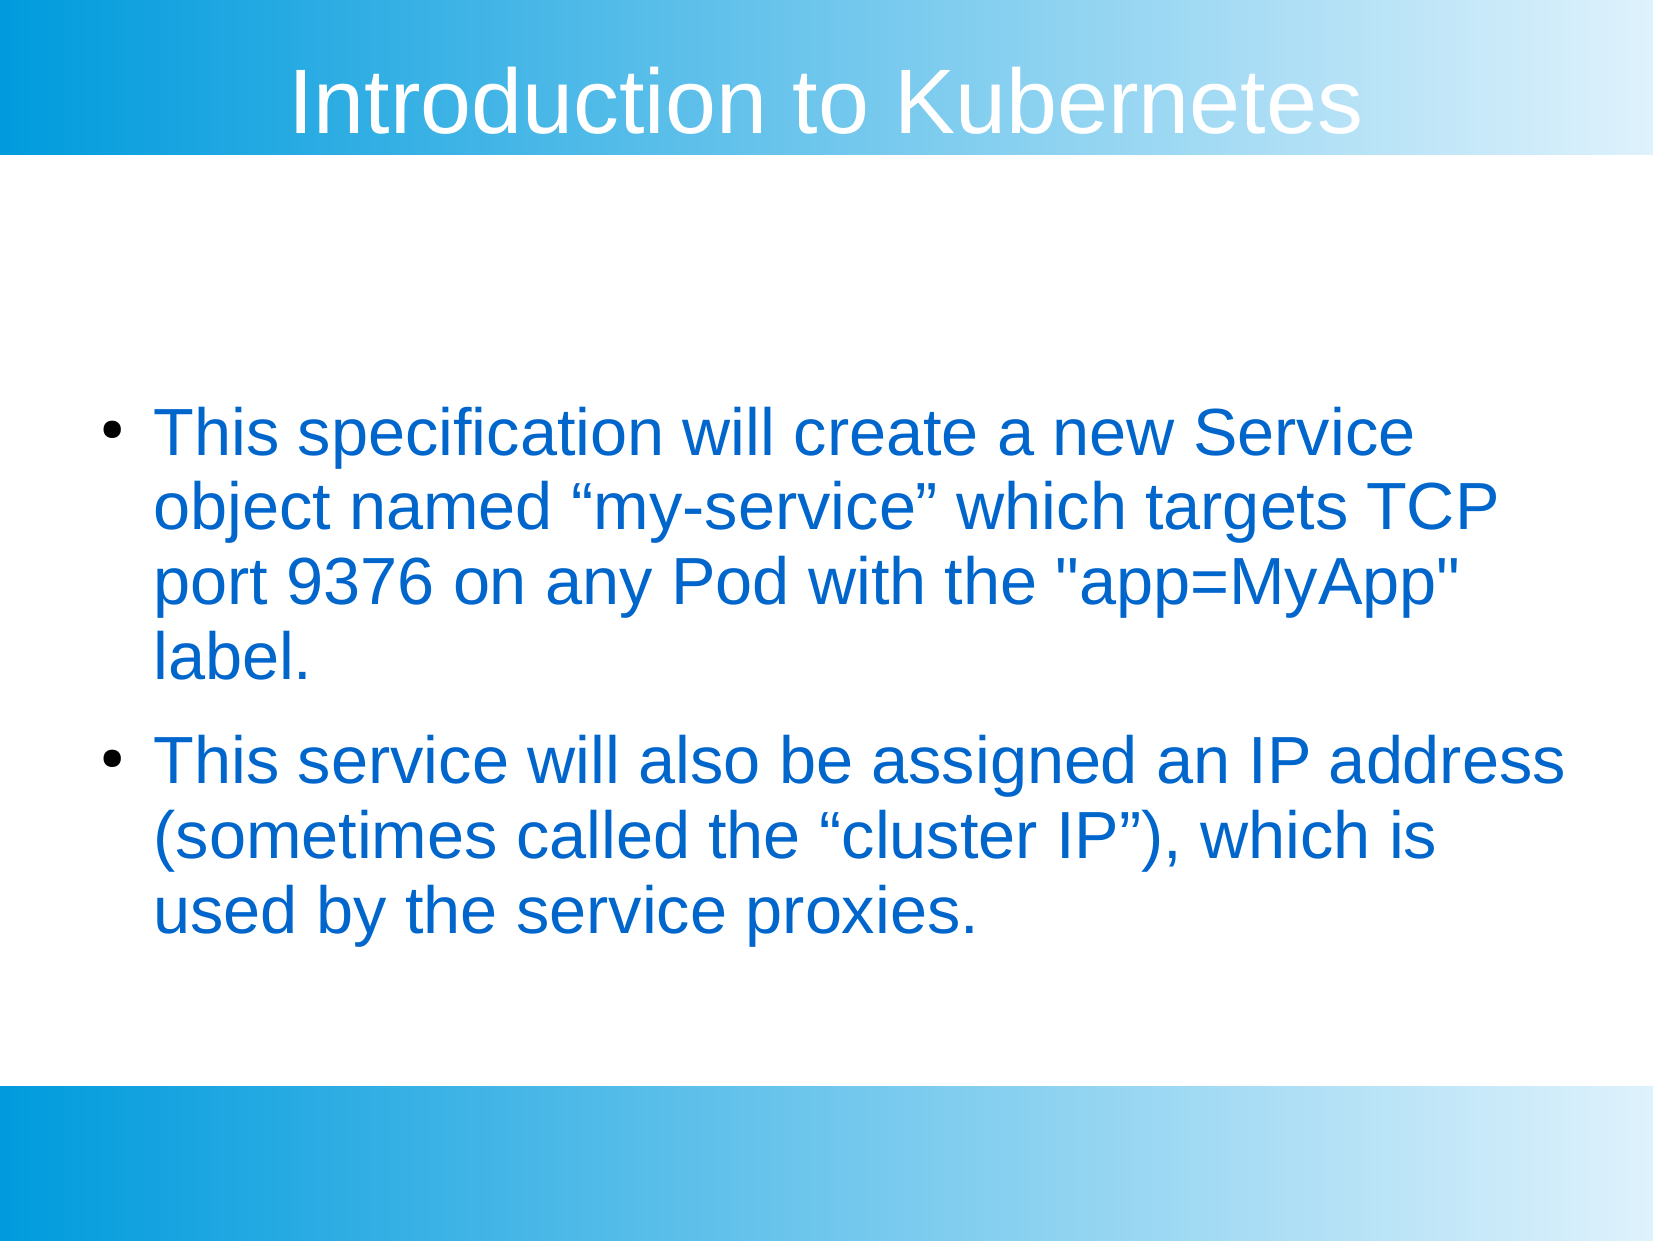

# Introduction to Kubernetes
This specification will create a new Service object named “my-service” which targets TCP port 9376 on any Pod with the "app=MyApp" label.
This service will also be assigned an IP address (sometimes called the “cluster IP”), which is used by the service proxies.